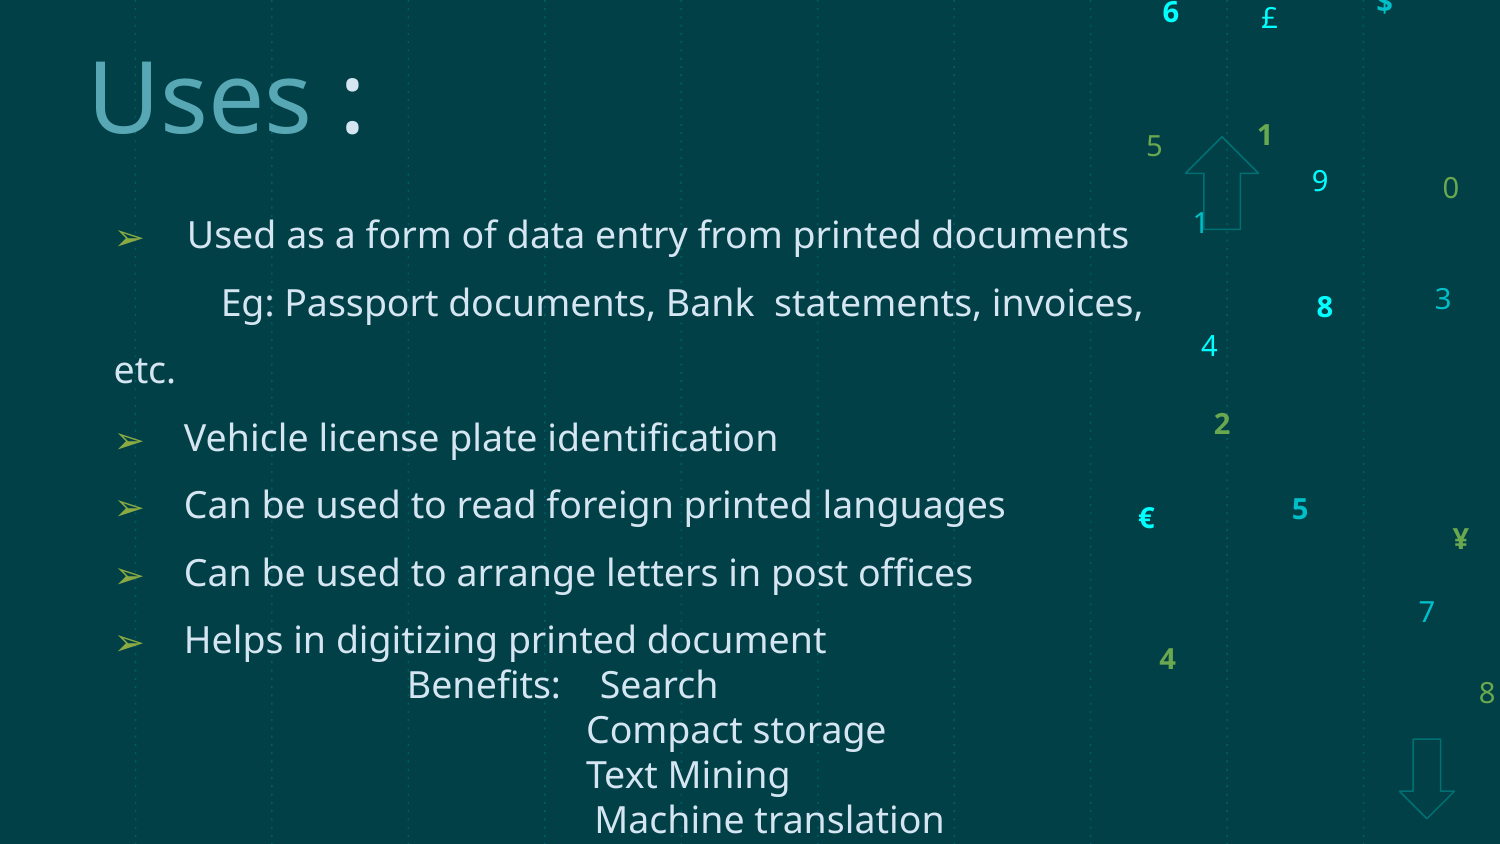

Uses :
 Used as a form of data entry from printed documents
 Eg: Passport documents, Bank statements, invoices, etc.
 Vehicle license plate identification
 Can be used to read foreign printed languages
 Can be used to arrange letters in post offices
 Helps in digitizing printed document
 Benefits: Search
 Compact storage
 Text Mining
 Machine translation